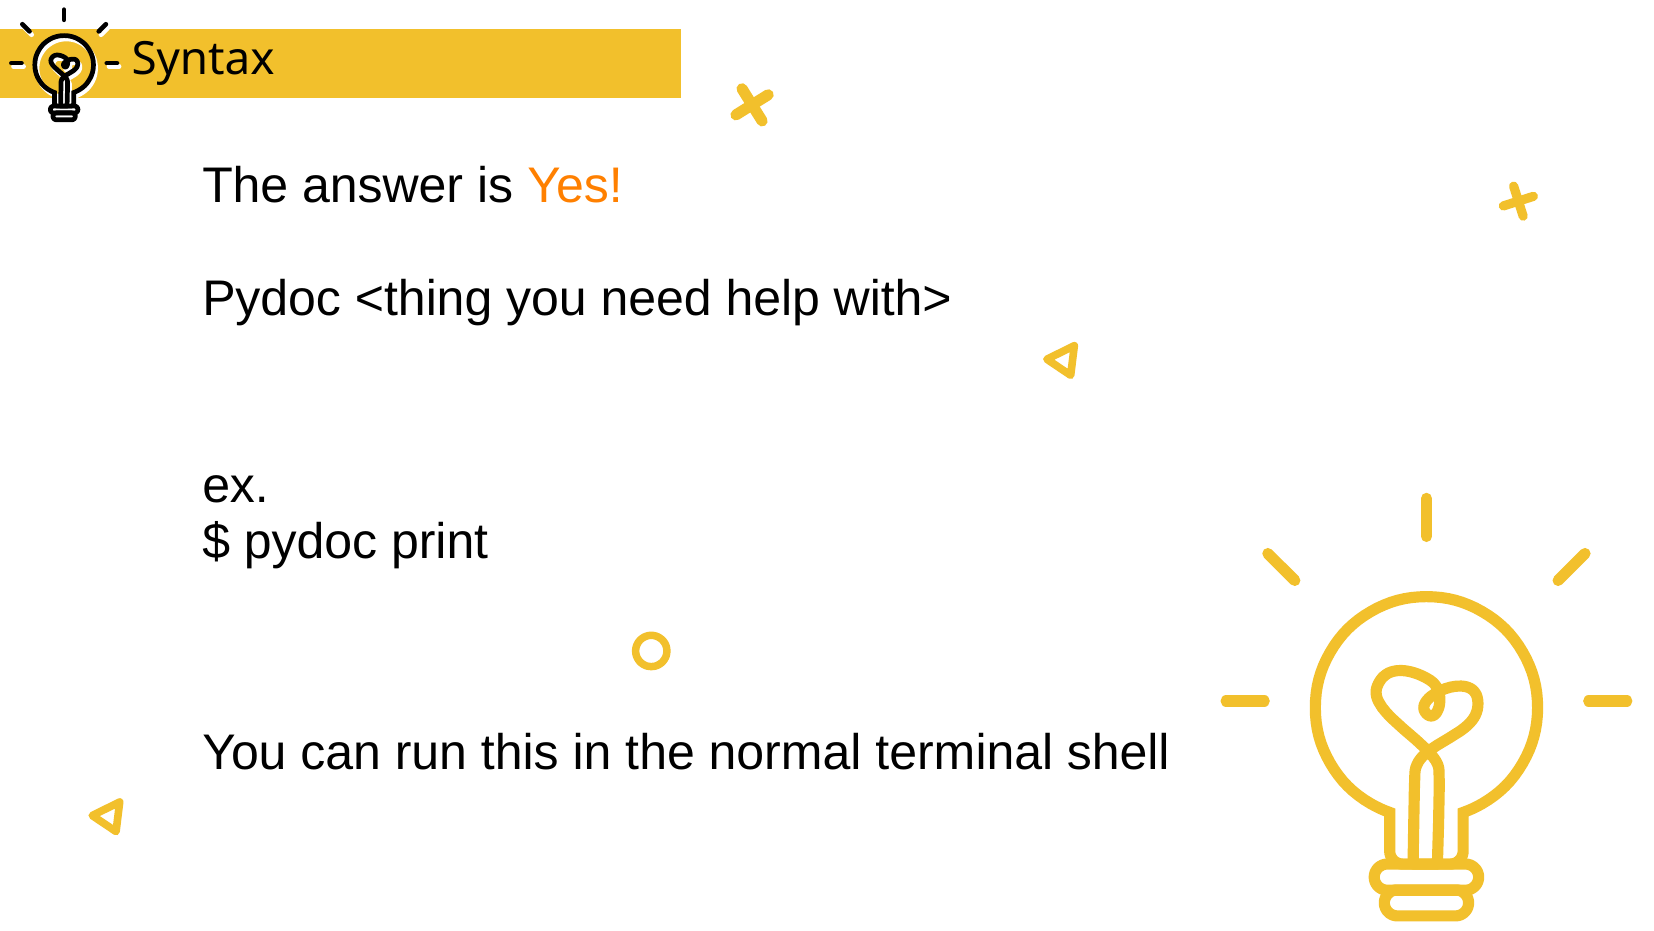

# Syntax
The answer is Yes!
Pydoc <thing you need help with>
ex.
$ pydoc print
You can run this in the normal terminal shell